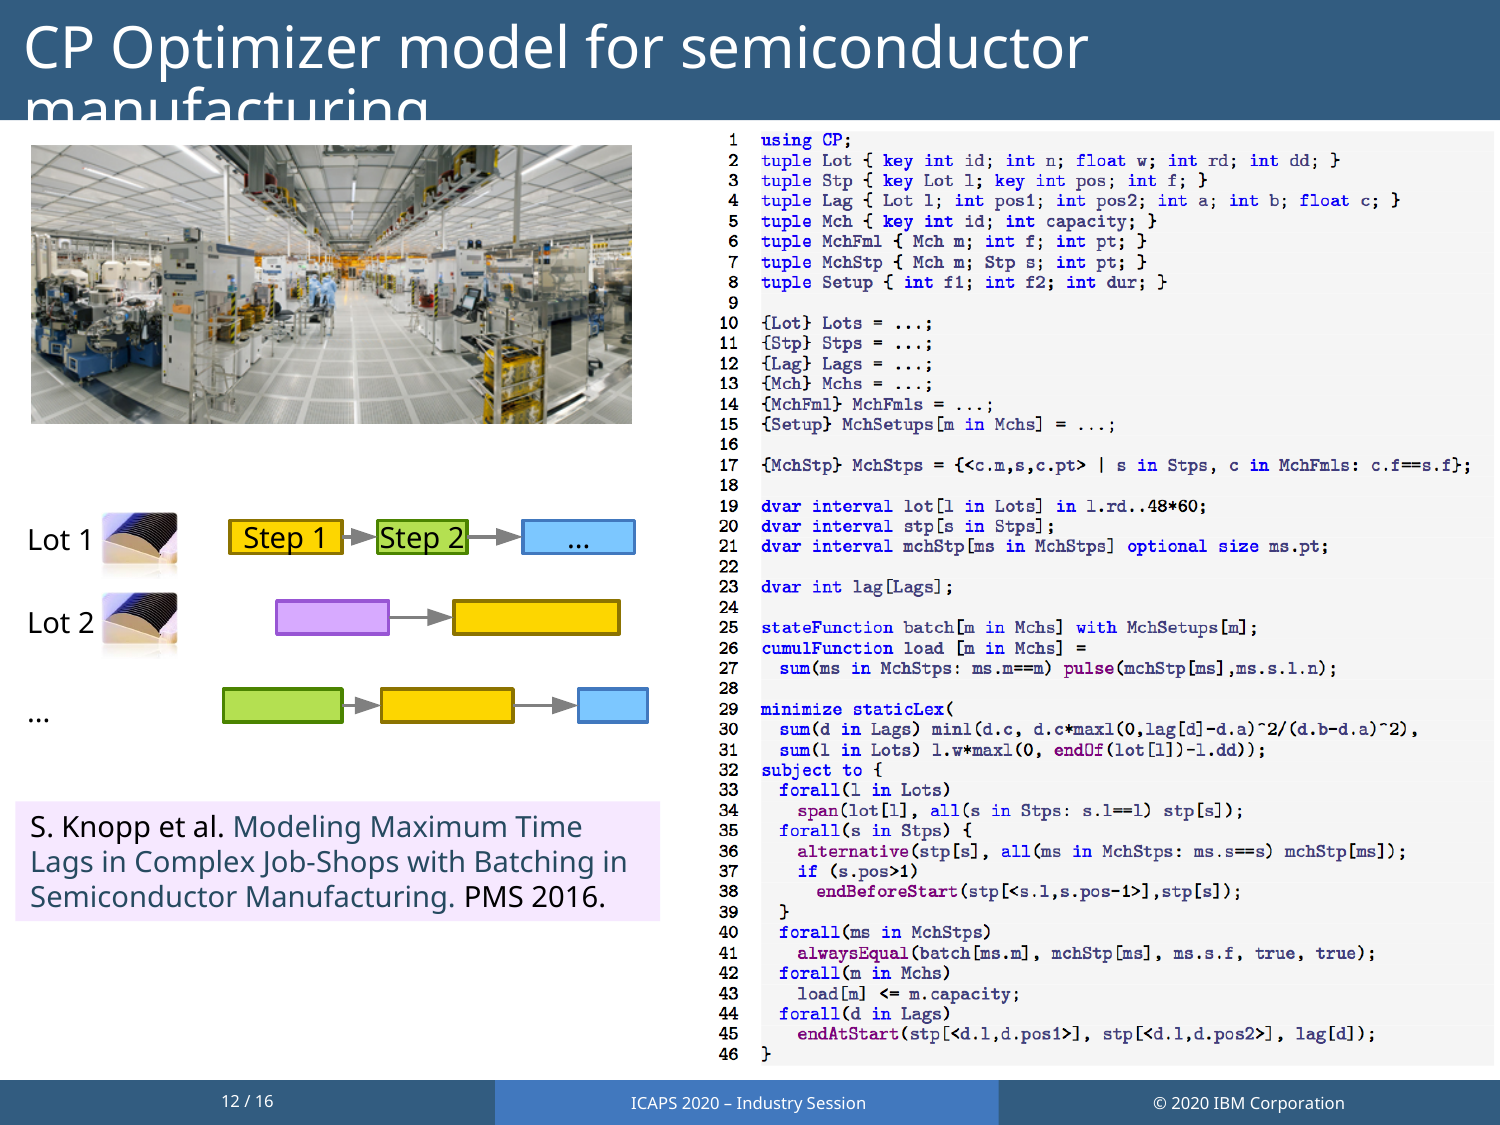

# CP Optimizer model for semiconductor manufacturing
Lot 1
Step 1
Step 2
...
Lot 2
...
S. Knopp et al. Modeling Maximum Time Lags in Complex Job-Shops with Batching in Semiconductor Manufacturing. PMS 2016.